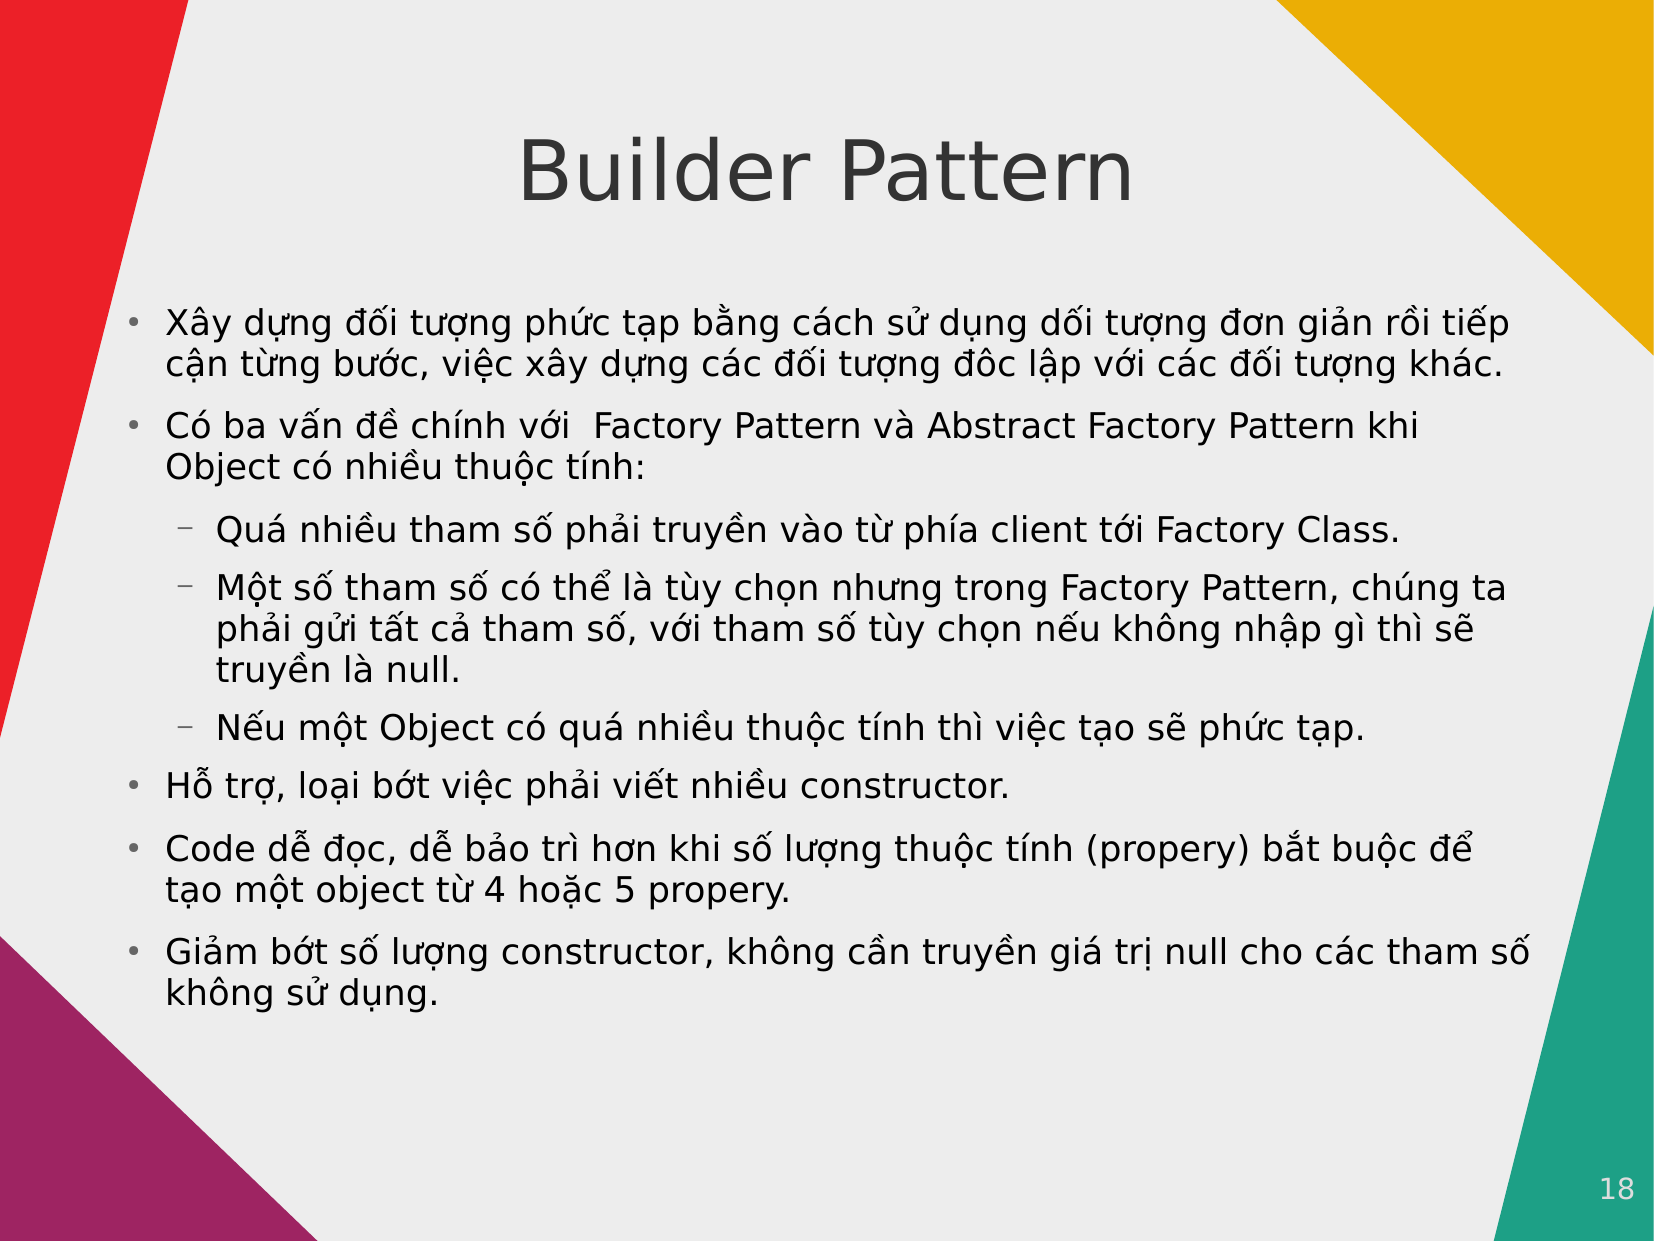

# Builder Pattern
Xây dựng đối tượng phức tạp bằng cách sử dụng dối tượng đơn giản rồi tiếp cận từng bước, việc xây dựng các đối tượng đôc lập với các đối tượng khác.
Có ba vấn đề chính với Factory Pattern và Abstract Factory Pattern khi Object có nhiều thuộc tính:
Quá nhiều tham số phải truyền vào từ phía client tới Factory Class.
Một số tham số có thể là tùy chọn nhưng trong Factory Pattern, chúng ta phải gửi tất cả tham số, với tham số tùy chọn nếu không nhập gì thì sẽ truyền là null.
Nếu một Object có quá nhiều thuộc tính thì việc tạo sẽ phức tạp.
Hỗ trợ, loại bớt việc phải viết nhiều constructor.
Code dễ đọc, dễ bảo trì hơn khi số lượng thuộc tính (propery) bắt buộc để tạo một object từ 4 hoặc 5 propery.
Giảm bớt số lượng constructor, không cần truyền giá trị null cho các tham số không sử dụng.
18